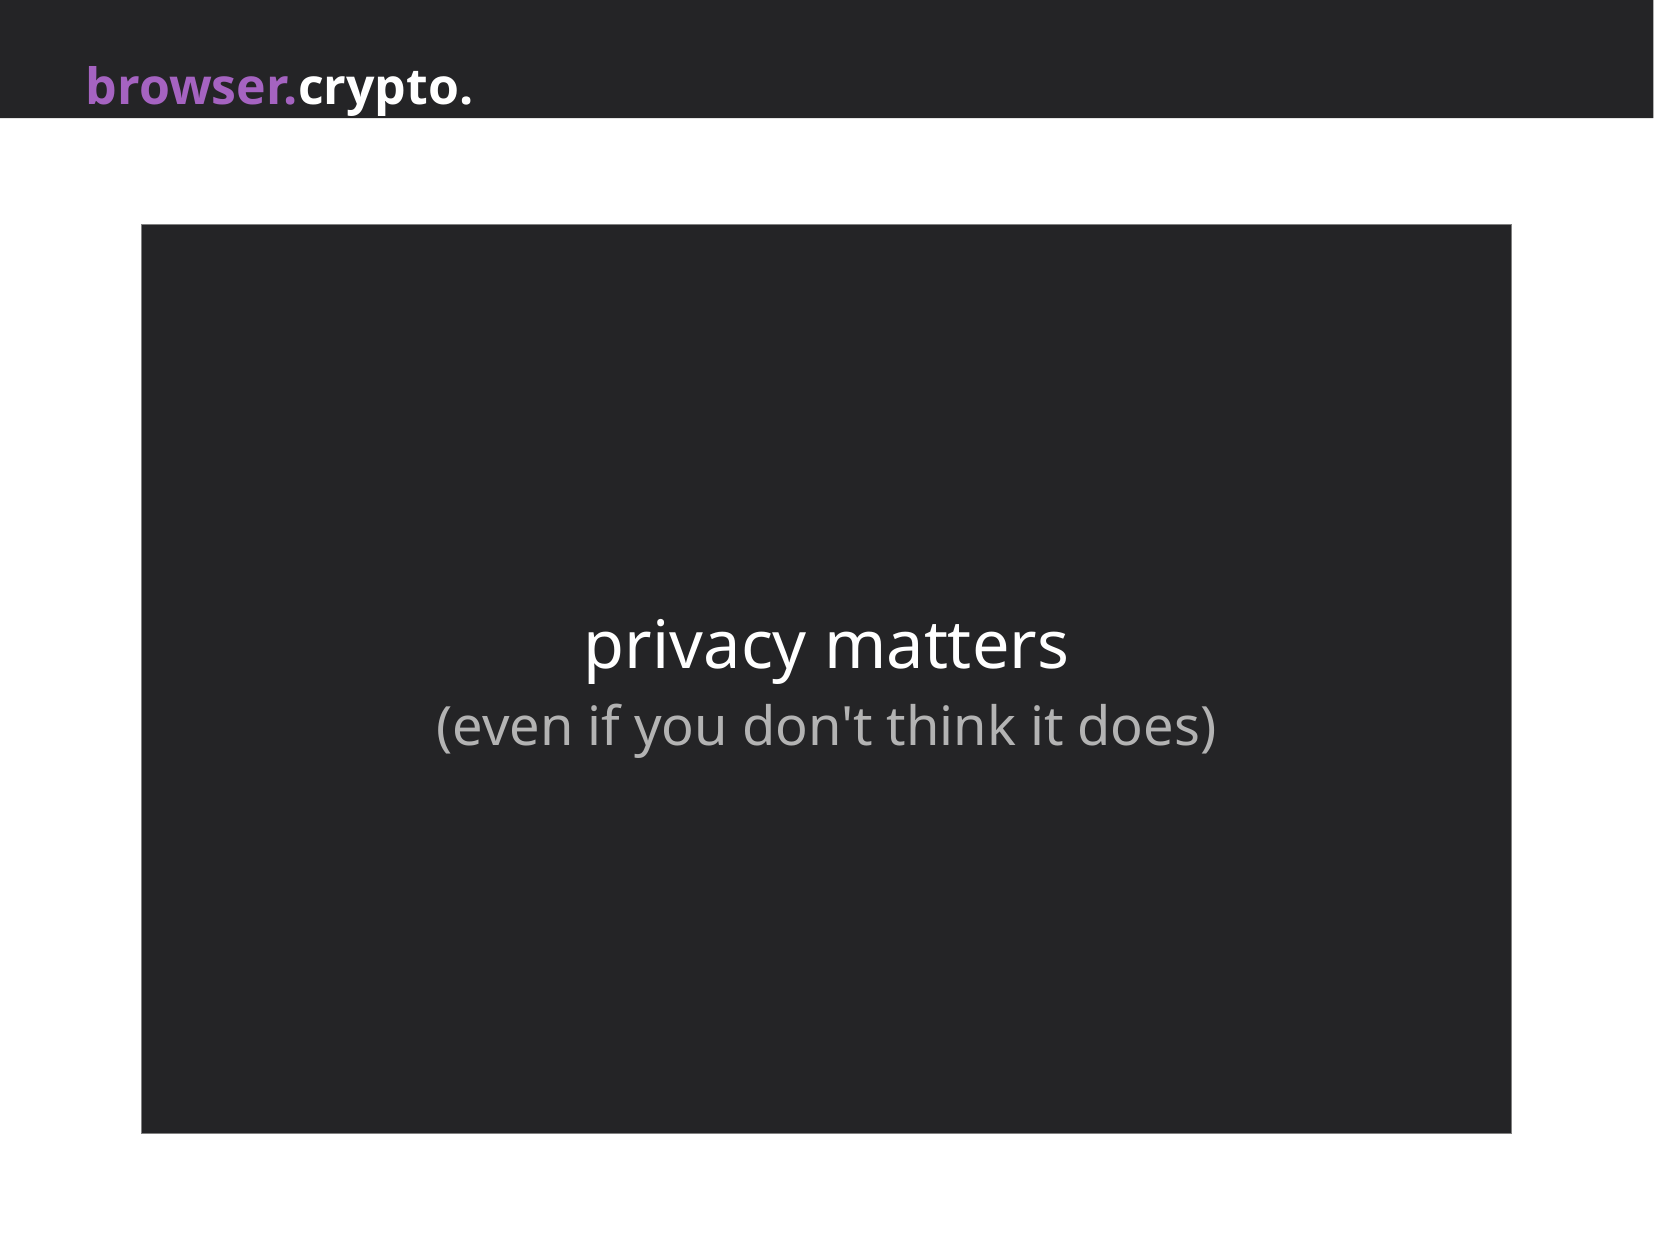

browser.crypto.
privacy matters
(even if you don't think it does)